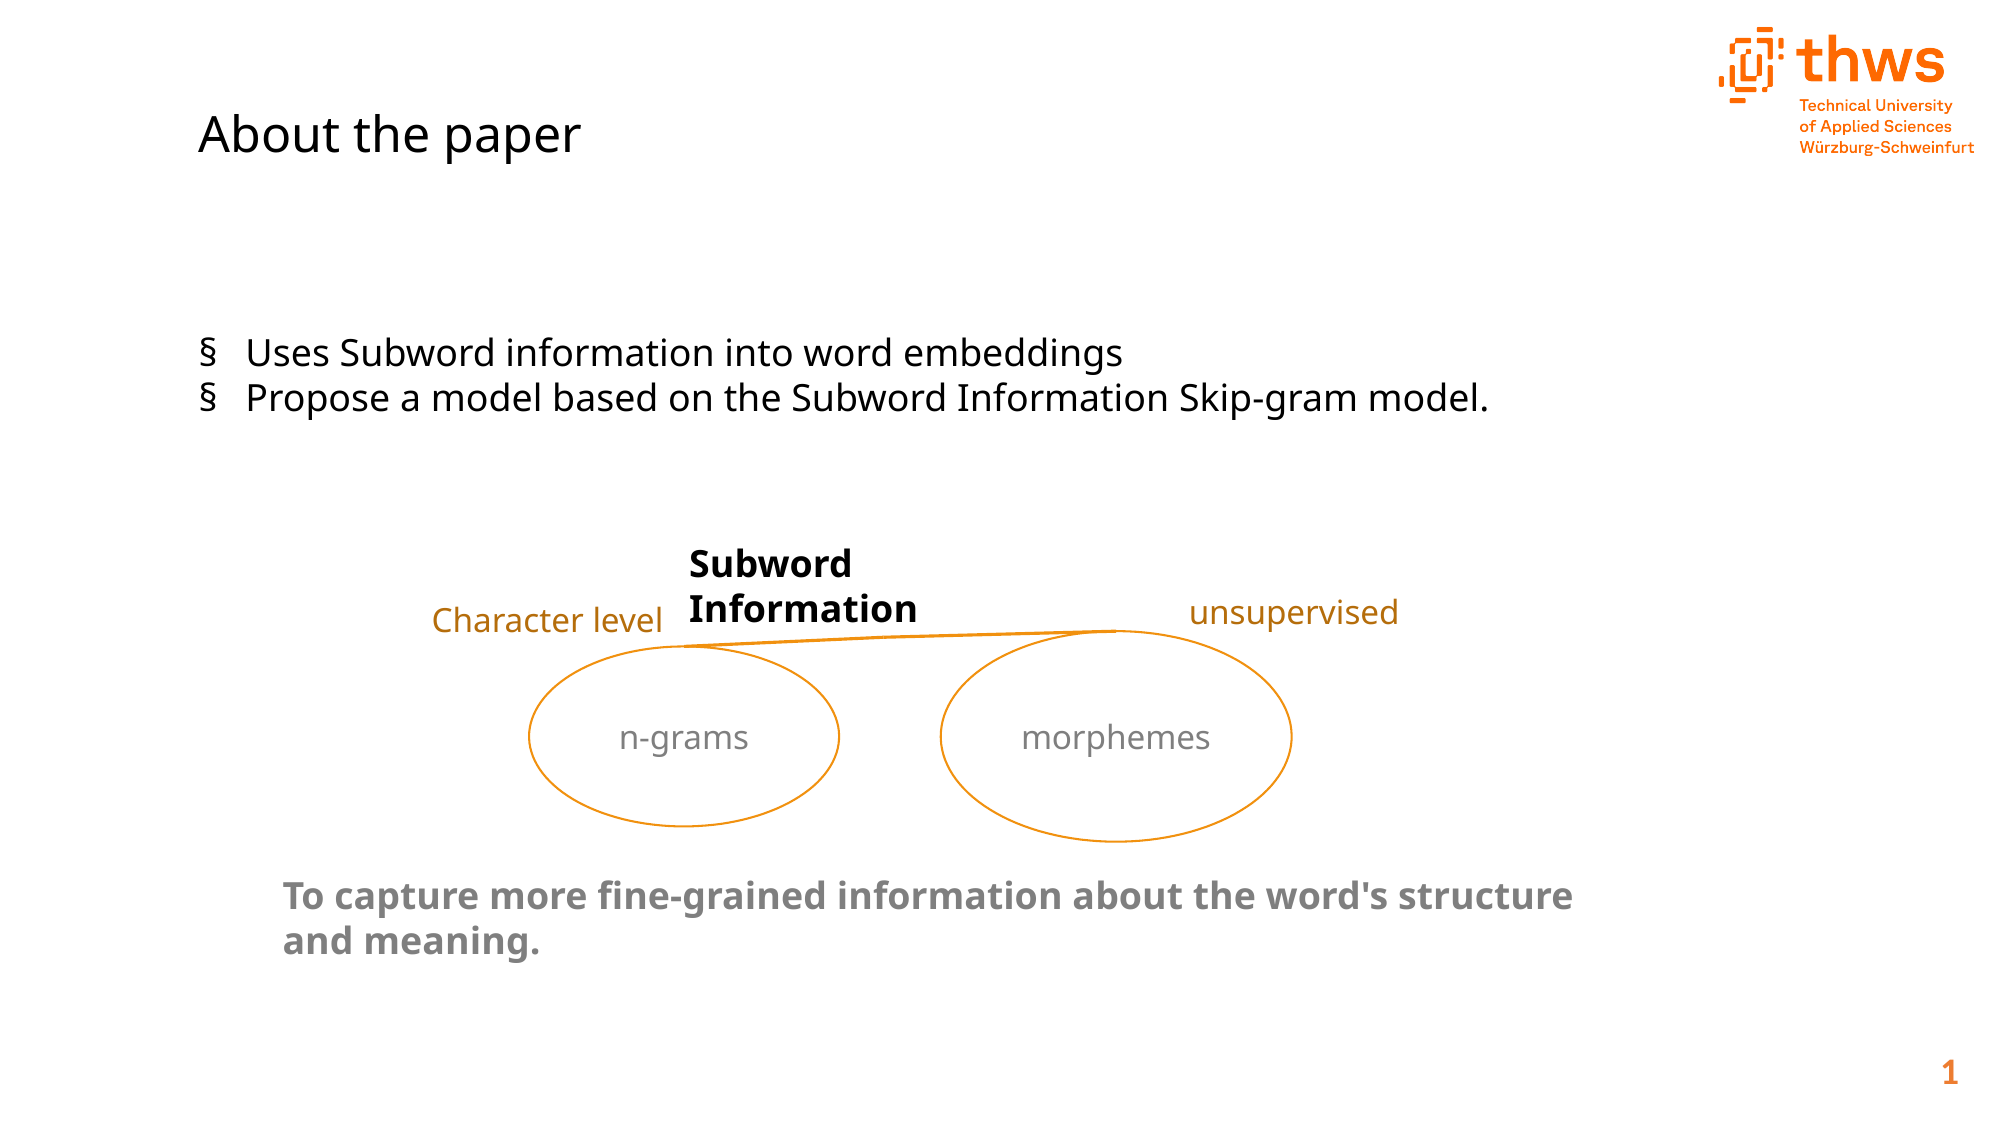

About the paper
Uses Subword information into word embeddings
Propose a model based on the Subword Information Skip-gram model.
Subword Information
unsupervised
Character level
morphemes
n-grams
To capture more fine-grained information about the word's structure and meaning.
1